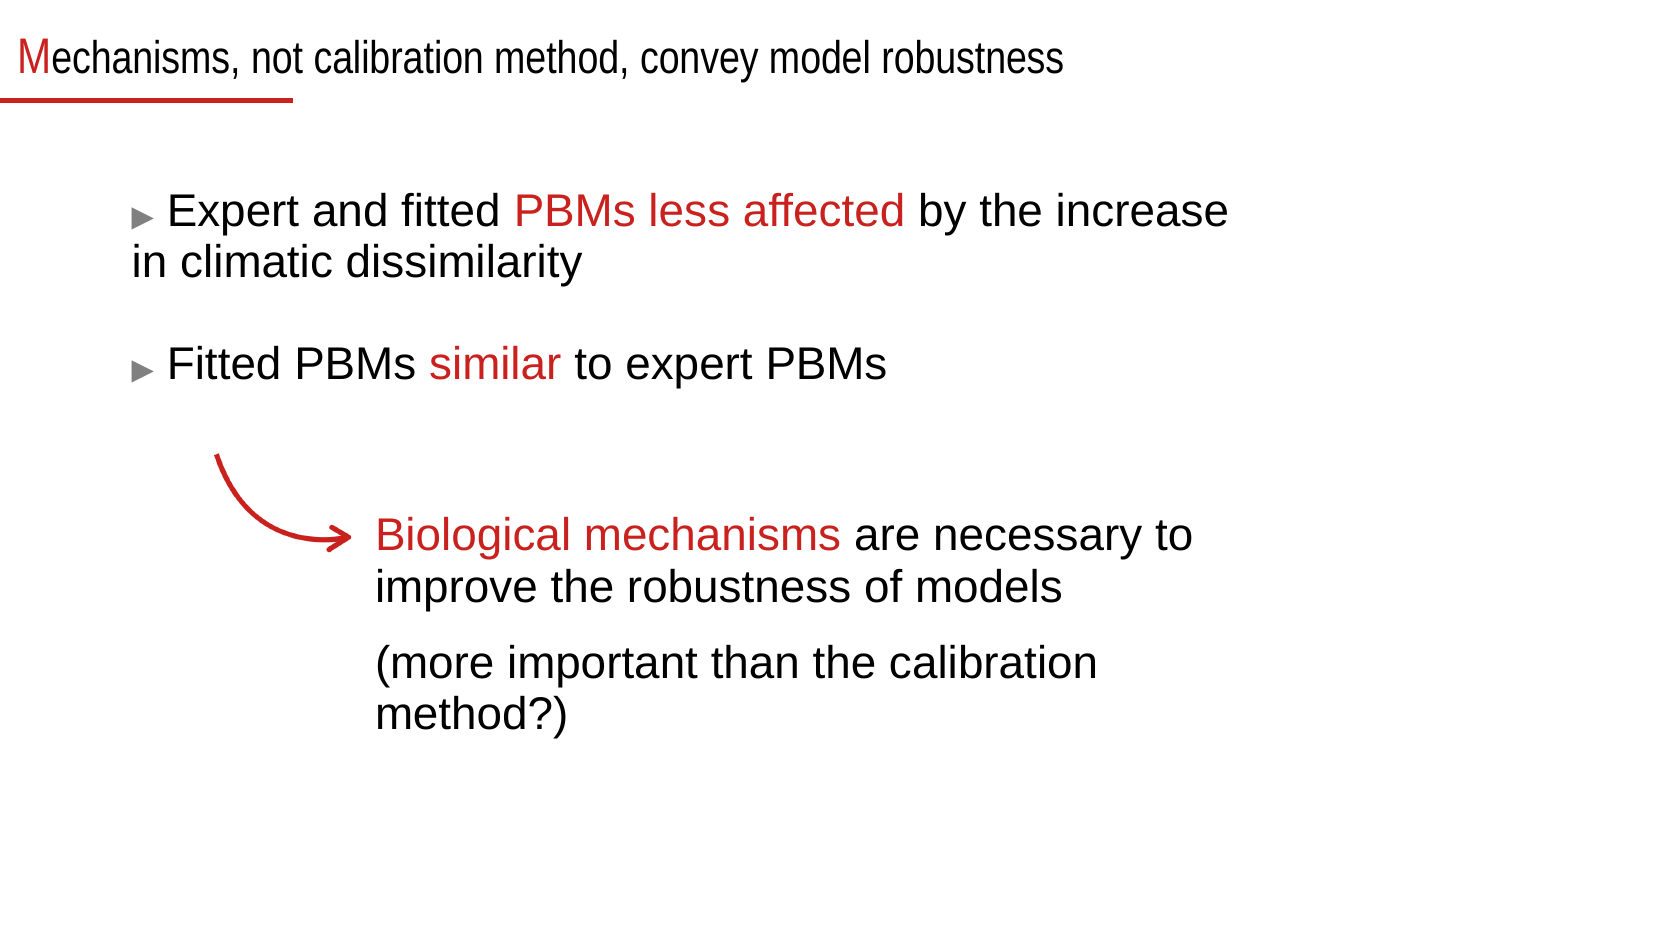

Mechanisms, not calibration method, convey model robustness
▶ Expert and fitted PBMs less affected by the increase
in climatic dissimilarity
▶ Fitted PBMs similar to expert PBMs
Biological mechanisms are necessary to improve the robustness of models
(more important than the calibration method?)